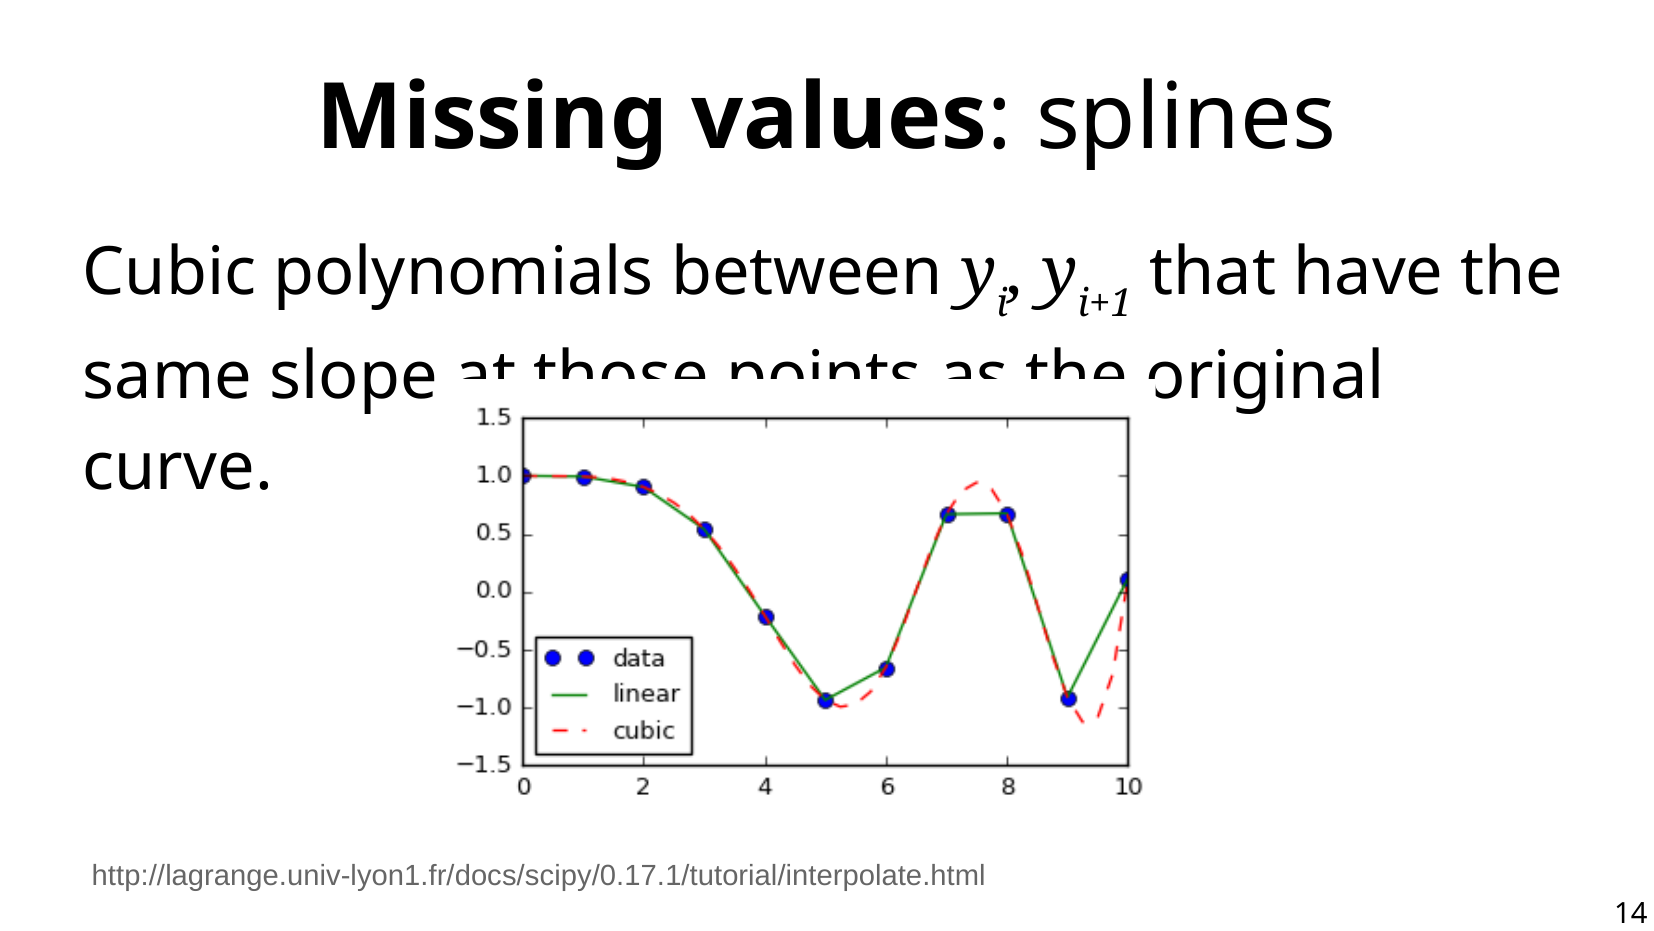

# Missing values: splines
Cubic polynomials between yi, yi+1 that have the same slope at those points as the original curve.
http://lagrange.univ-lyon1.fr/docs/scipy/0.17.1/tutorial/interpolate.html
14